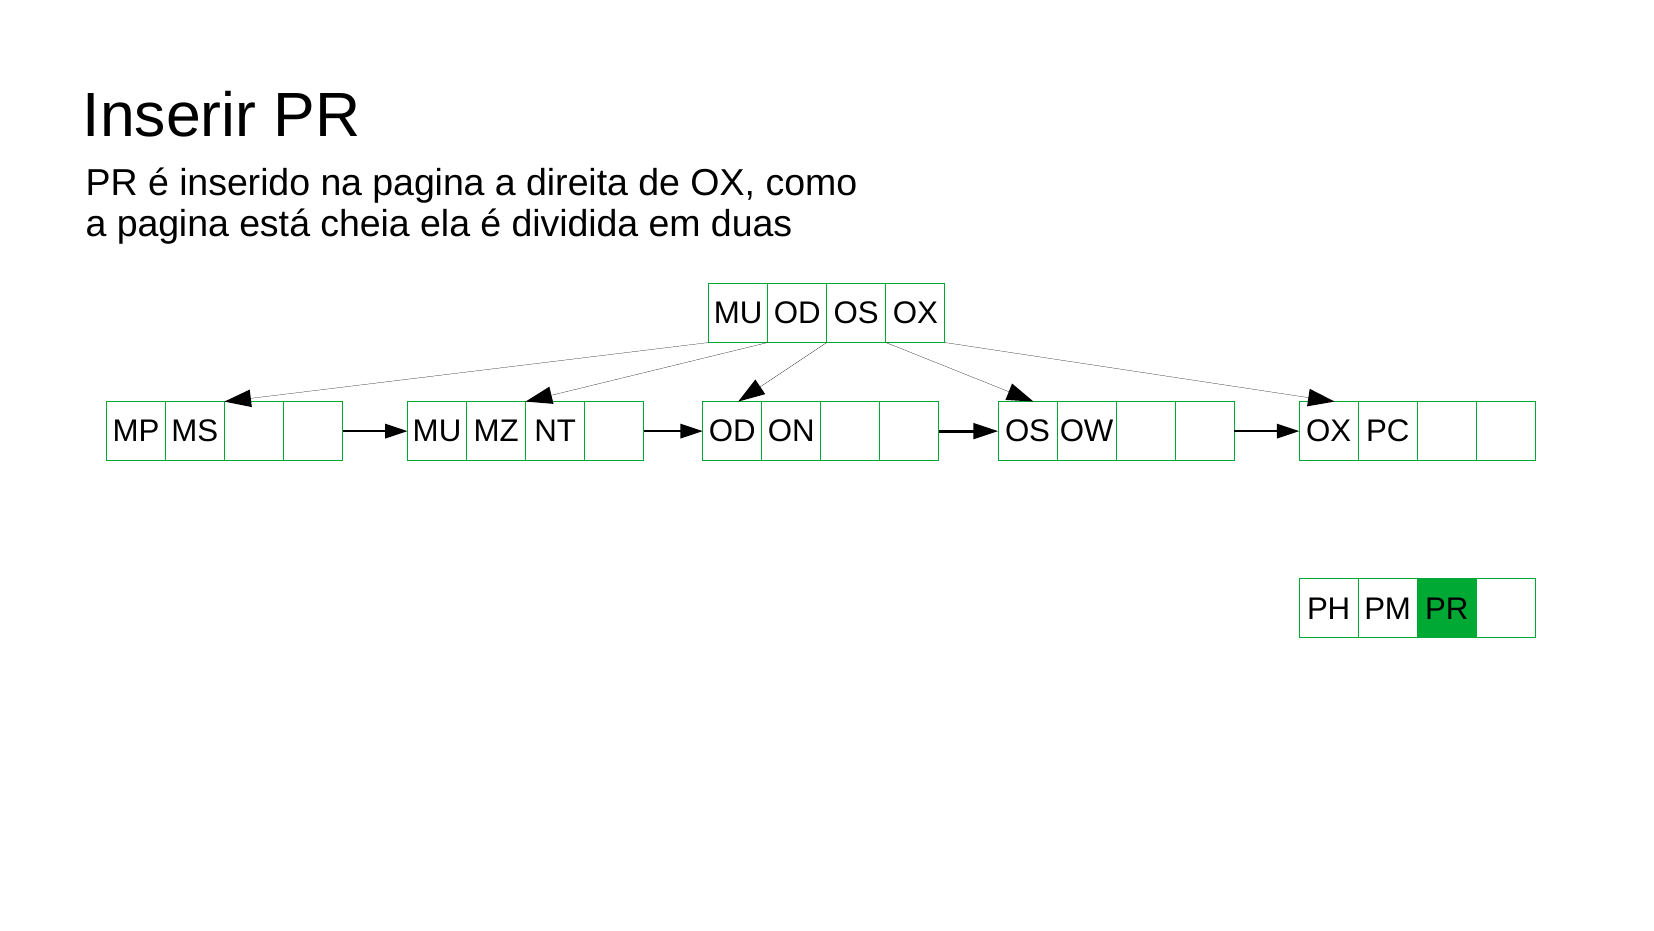

# Inserir PR
PR é inserido na pagina a direita de OX, como a pagina está cheia ela é dividida em duas
MU
OD
OS
OX
MP
MS
MU
MZ
NT
OD
ON
OS
OW
OX
PC
PH
PM
PR